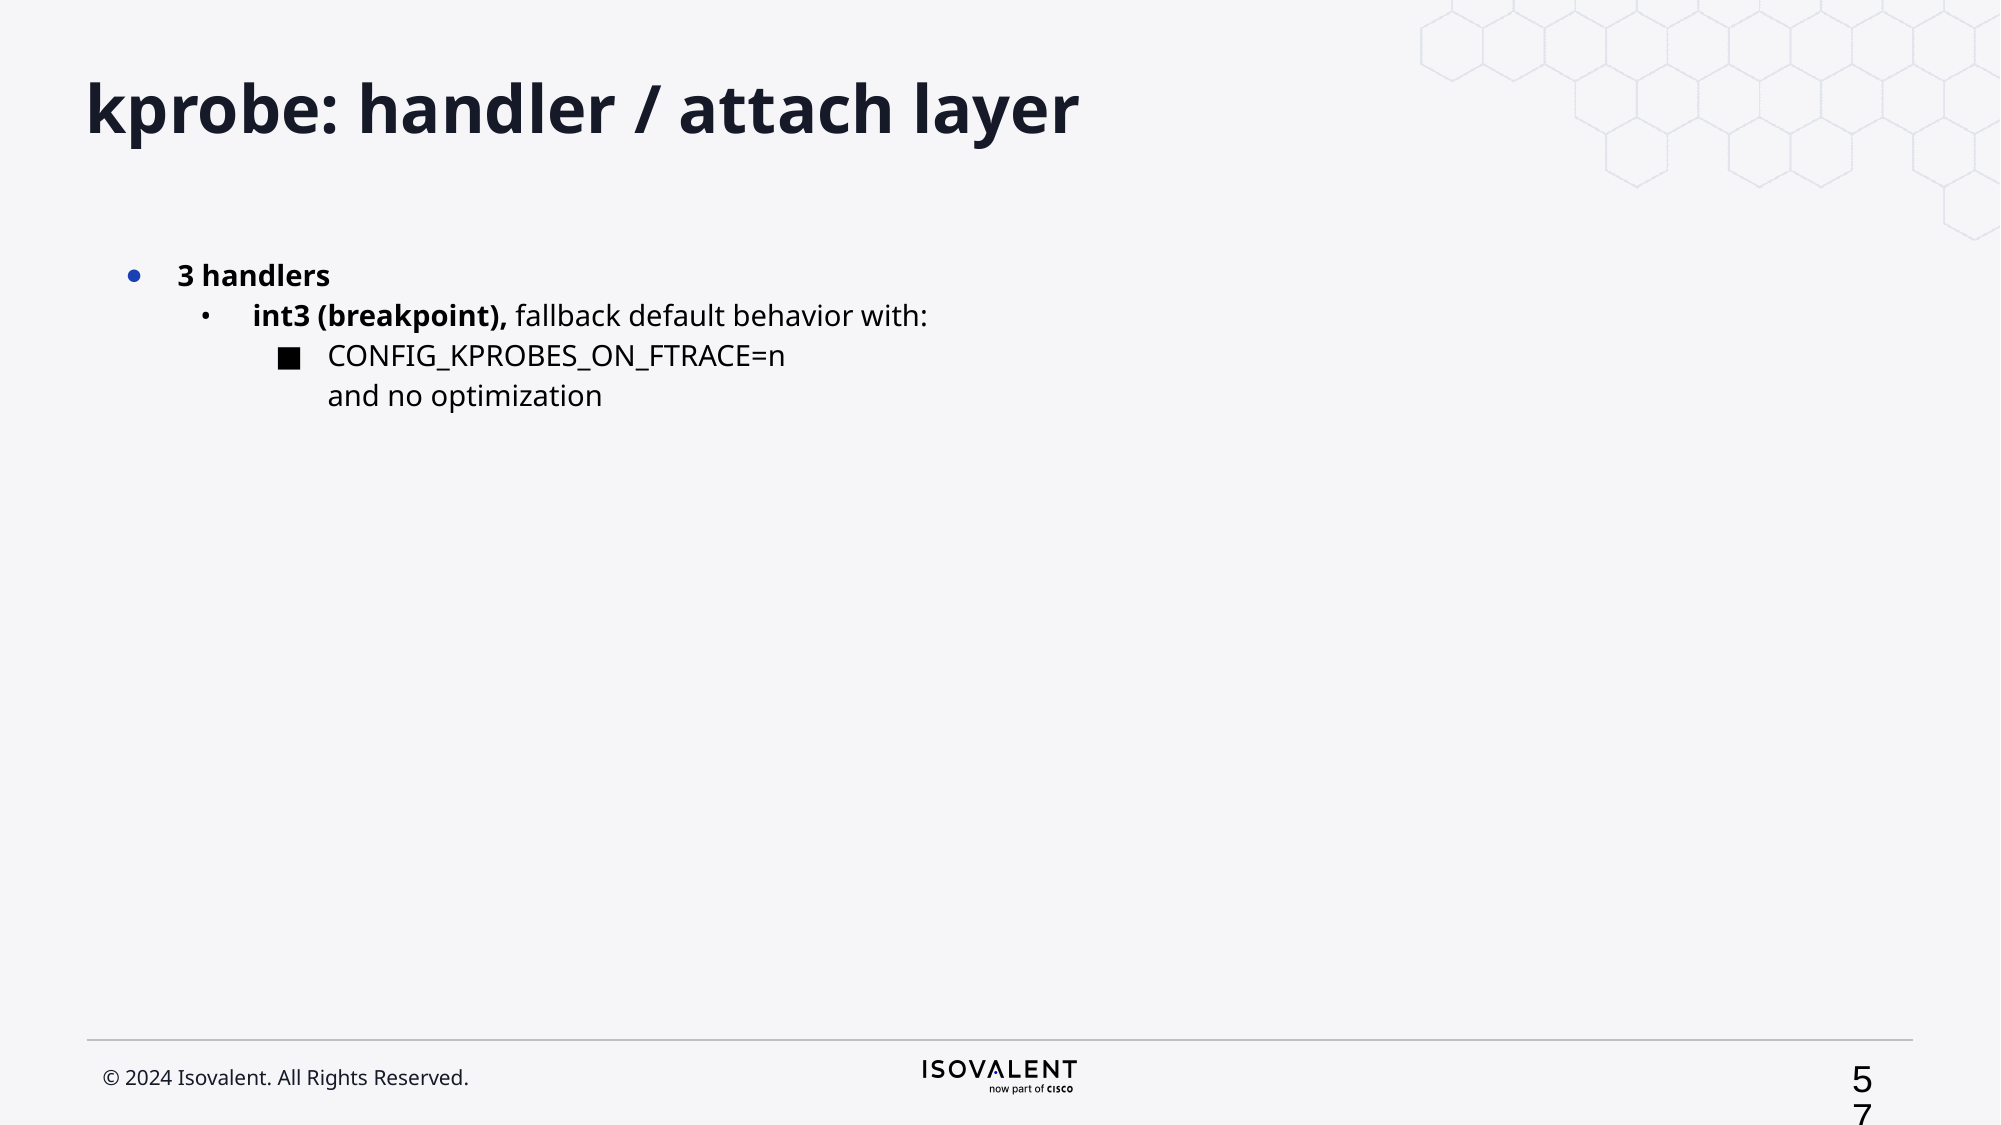

# kprobe: handler / attach layer
3 handlers
int3 (breakpoint), fallback default behavior with:
CONFIG_KPROBES_ON_FTRACE=n
and no optimization